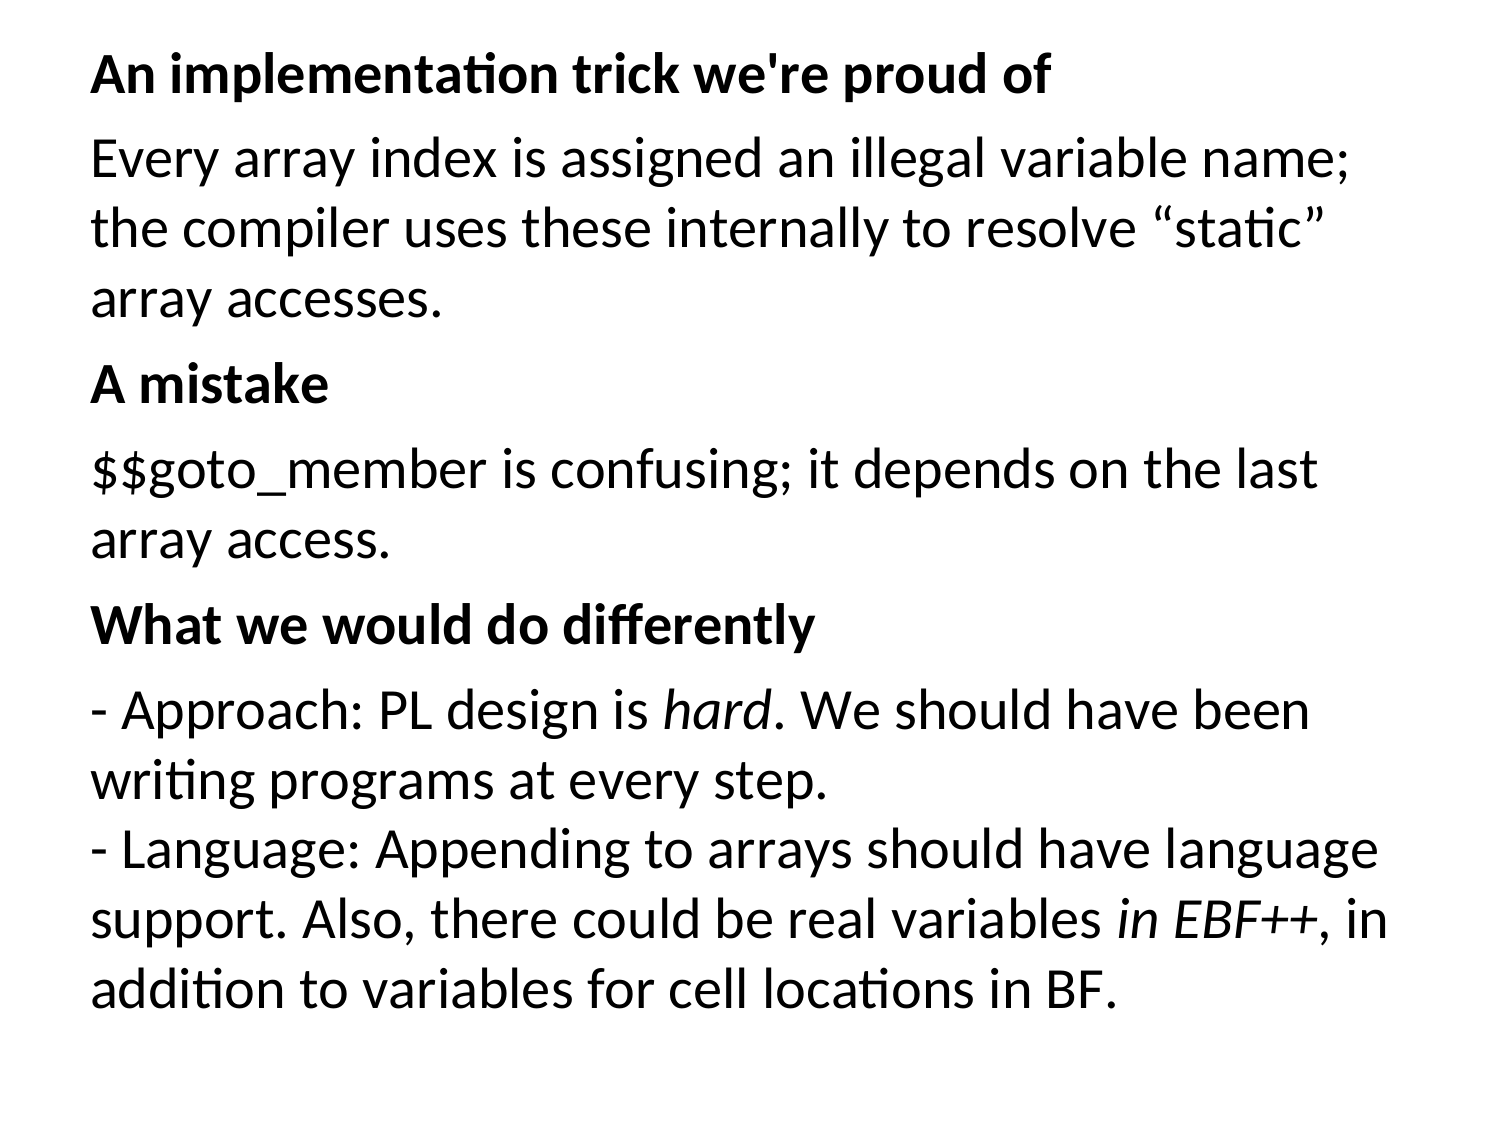

# An implementation trick we're proud of
Every array index is assigned an illegal variable name; the compiler uses these internally to resolve “static” array accesses.
A mistake
$$goto_member is confusing; it depends on the last array access.
What we would do differently
- Approach: PL design is hard. We should have been writing programs at every step.
- Language: Appending to arrays should have language support. Also, there could be real variables in EBF++, in addition to variables for cell locations in BF.